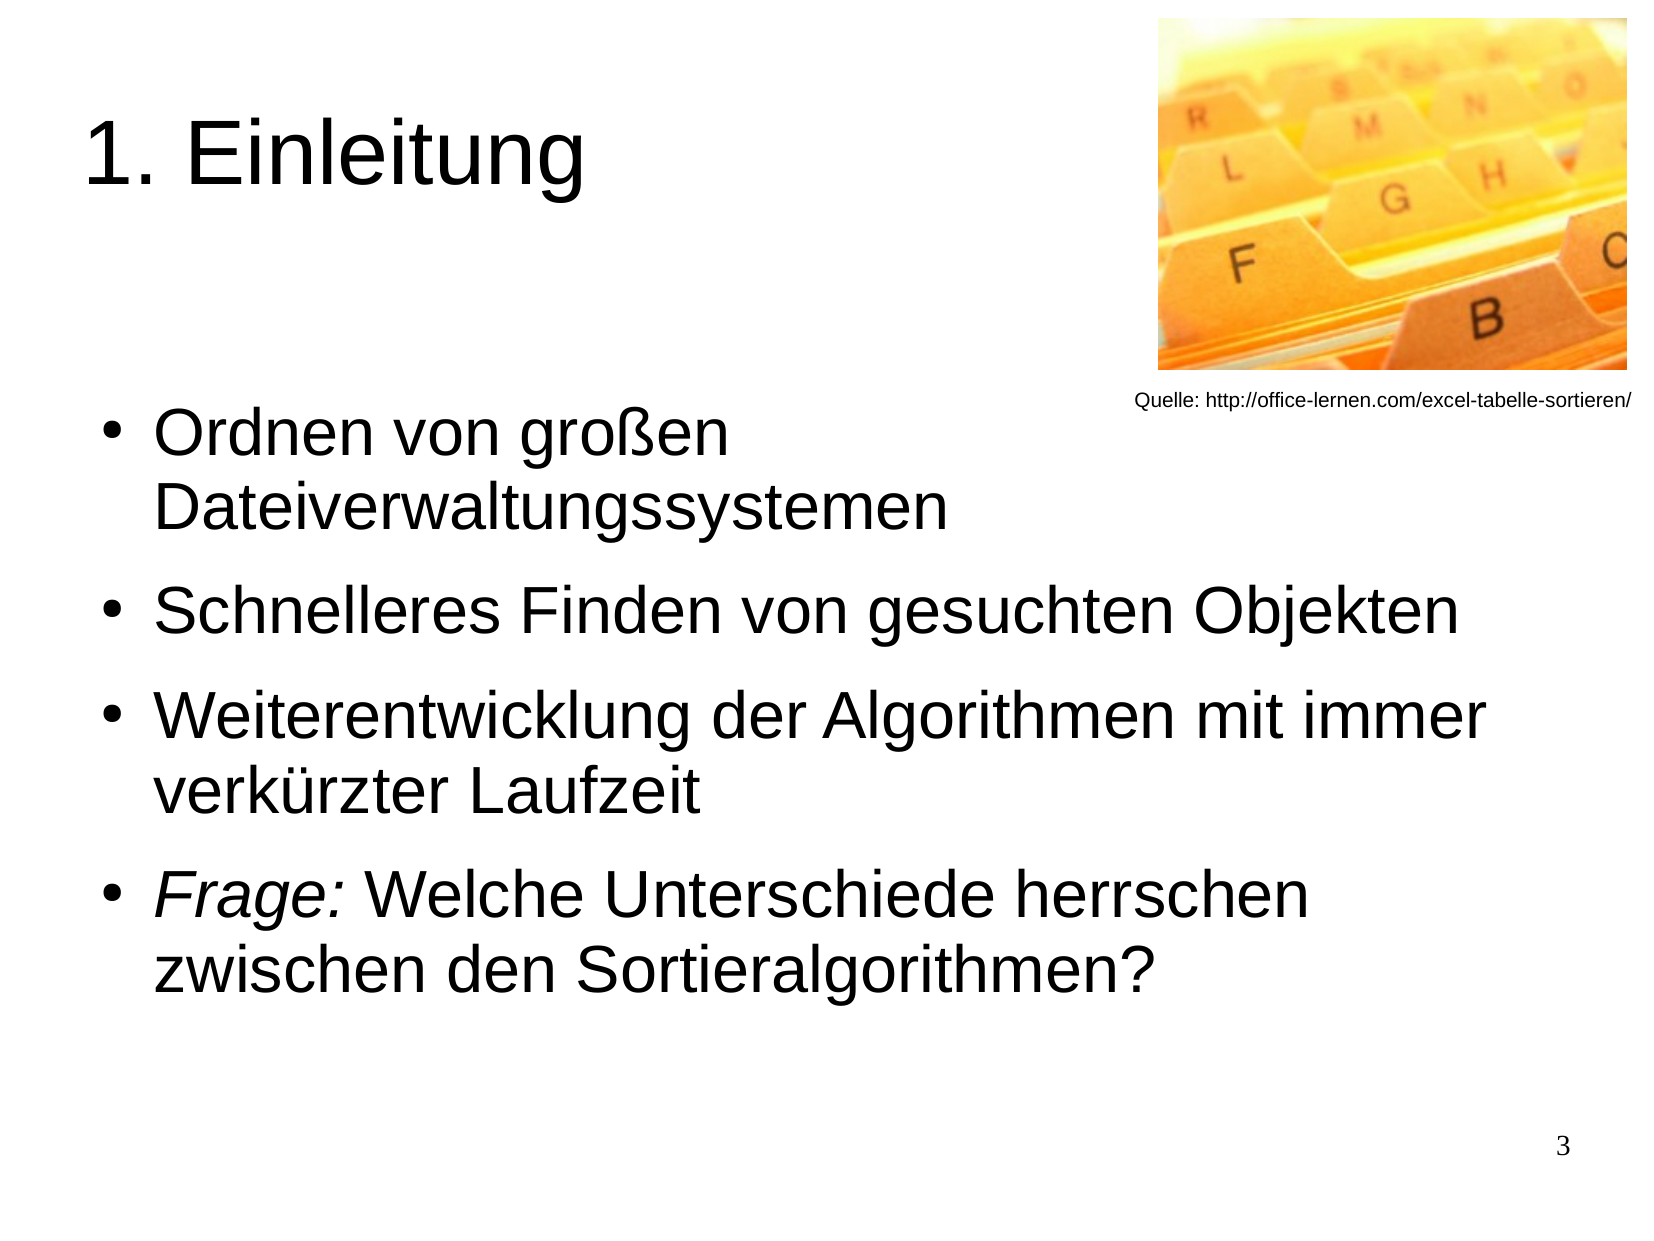

# 1. Einleitung
Ordnen von großen
Dateiverwaltungssystemen
Schnelleres Finden von gesuchten Objekten
Weiterentwicklung der Algorithmen mit immer verkürzter Laufzeit
Frage: Welche Unterschiede herrschen zwischen den Sortieralgorithmen?
Quelle: http://office-lernen.com/excel-tabelle-sortieren/
3